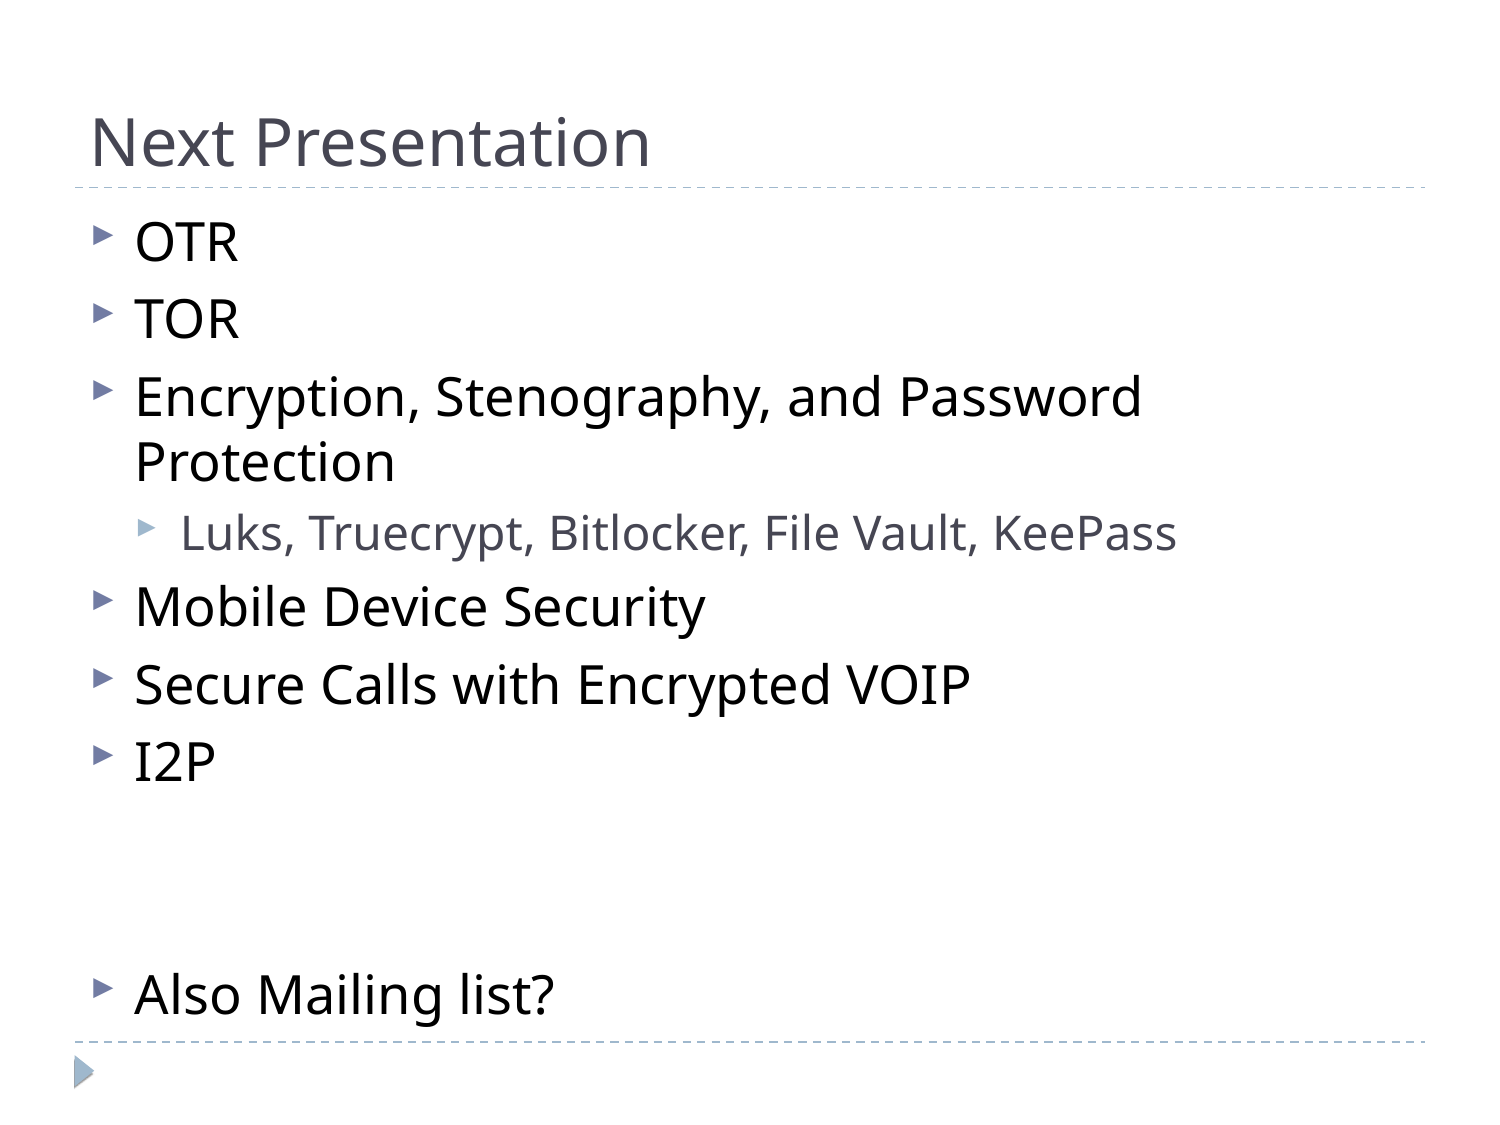

# Next Presentation
OTR
TOR
Encryption, Stenography, and Password Protection
Luks, Truecrypt, Bitlocker, File Vault, KeePass
Mobile Device Security
Secure Calls with Encrypted VOIP
I2P
Also Mailing list?